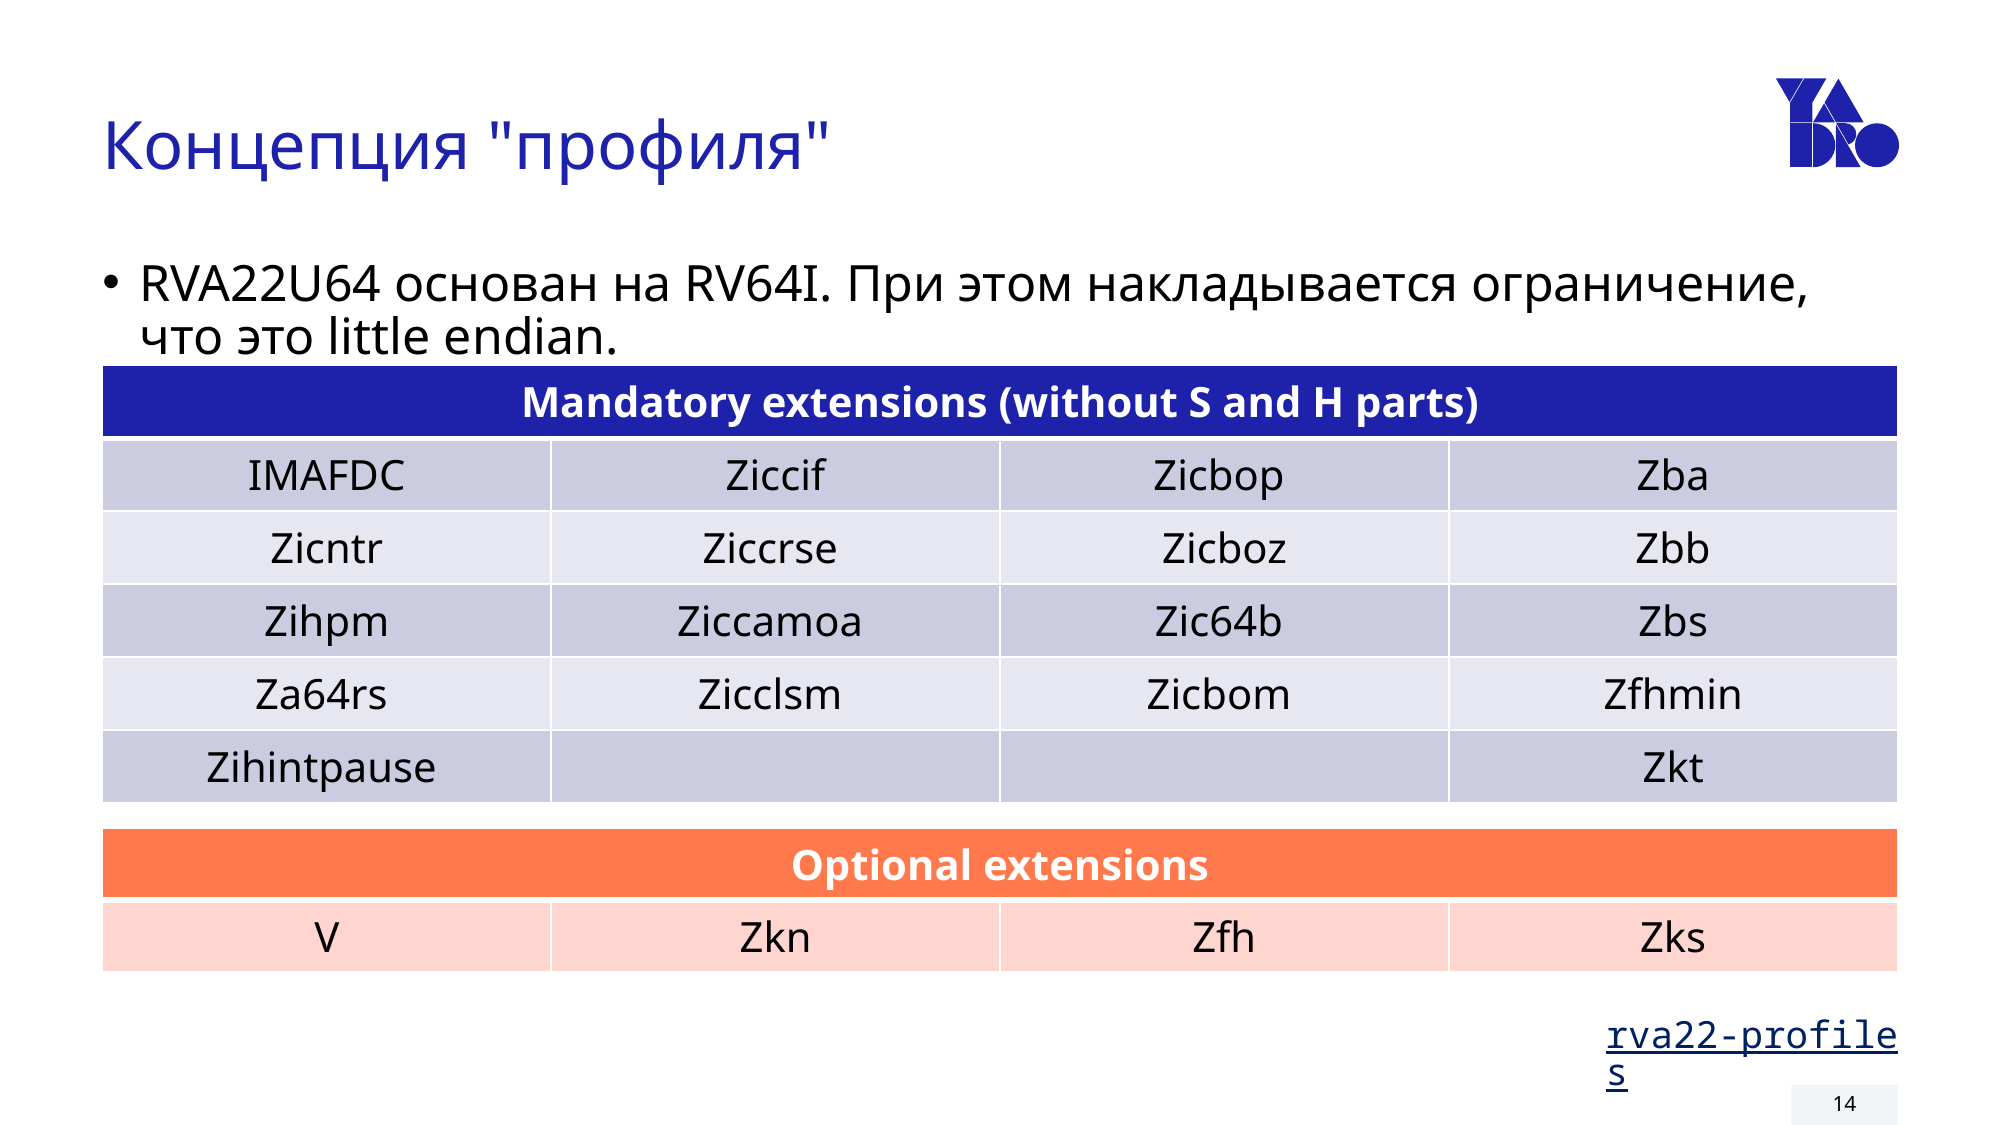

# Концепция "профиля"
RVA22U64 основан на RV64I. При этом накладывается ограничение, что это little endian.
| Mandatory extensions (without S and H parts) | | | |
| --- | --- | --- | --- |
| IMAFDC | Ziccif | Zicbop | Zba |
| Zicntr | Ziccrse | Zicboz | Zbb |
| Zihpm | Ziccamoa | Zic64b | Zbs |
| Za64rs | Zicclsm | Zicbom | Zfhmin |
| Zihintpause | | | Zkt |
| Optional extensions | | | |
| --- | --- | --- | --- |
| V | Zkn | Zfh | Zks |
rva22-profiles